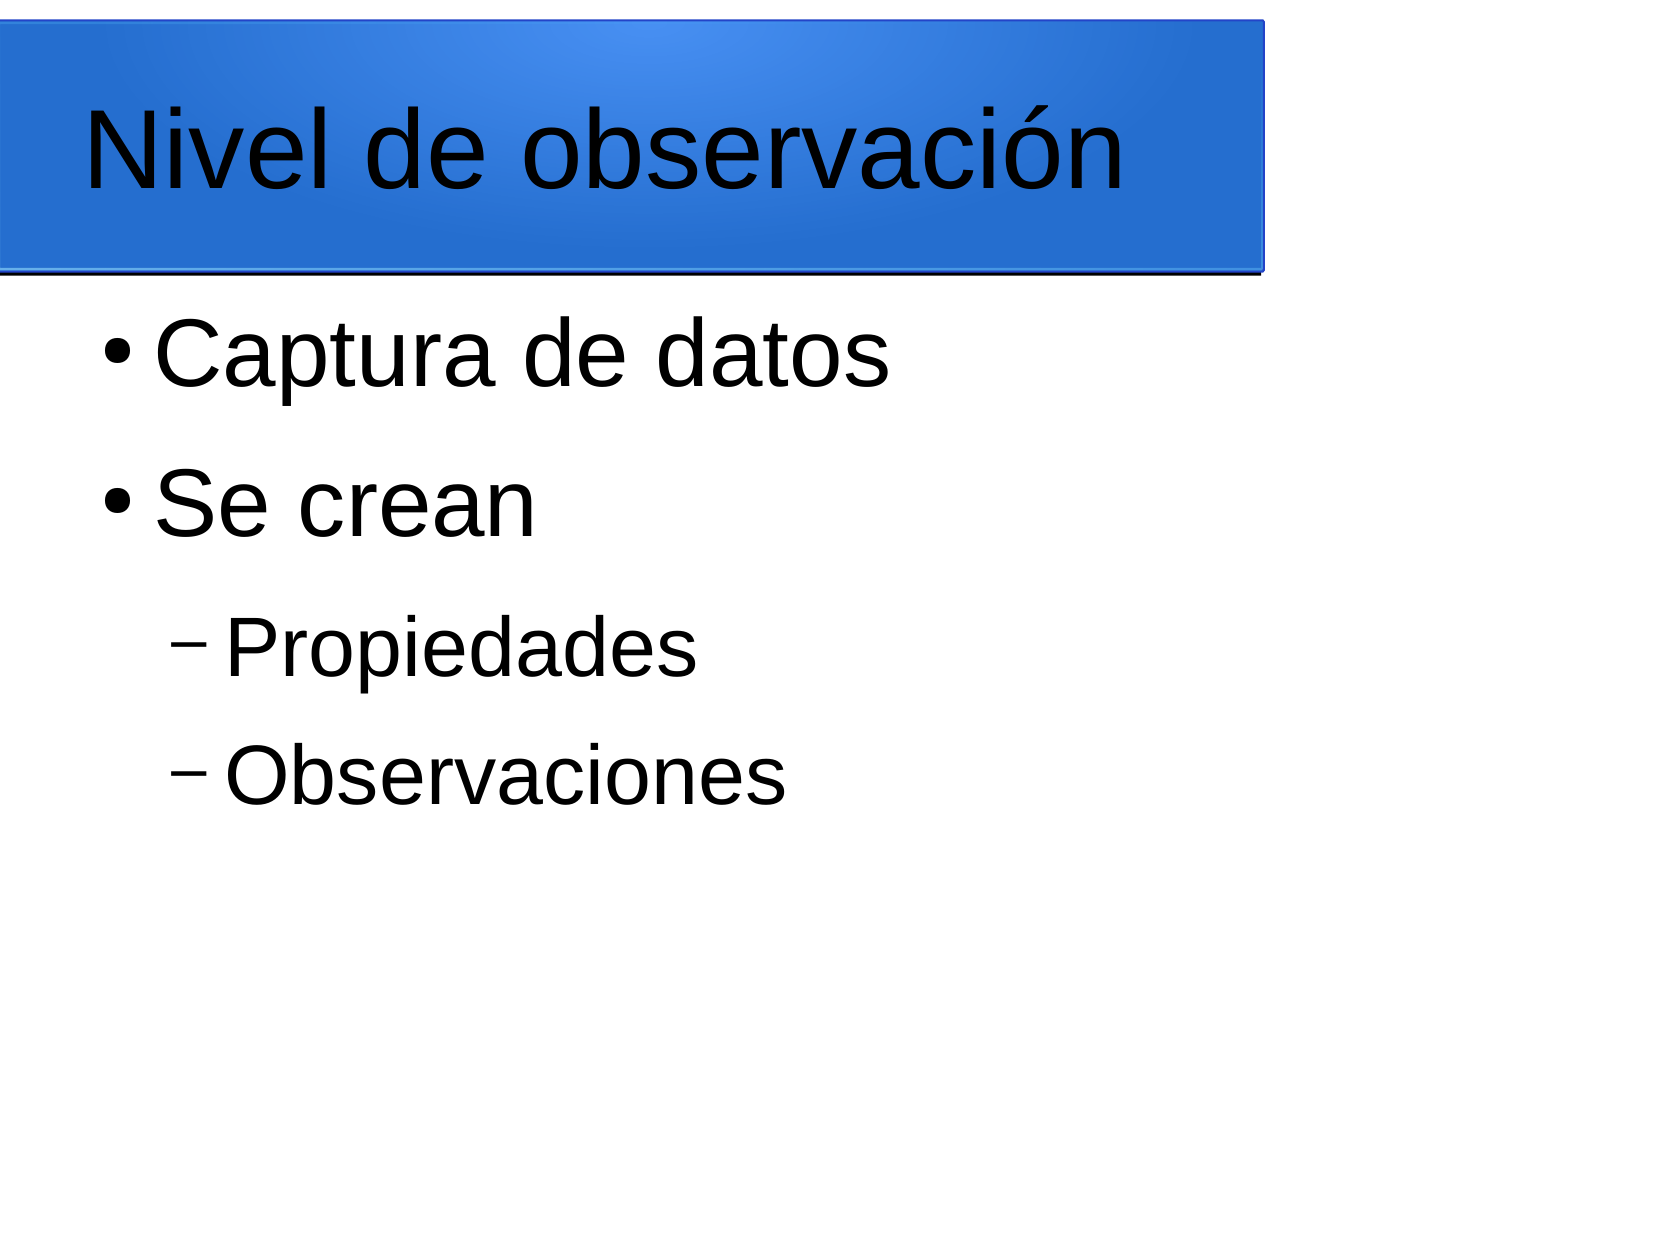

# Nivel de observación
Captura de datos
Se crean
Propiedades
Observaciones